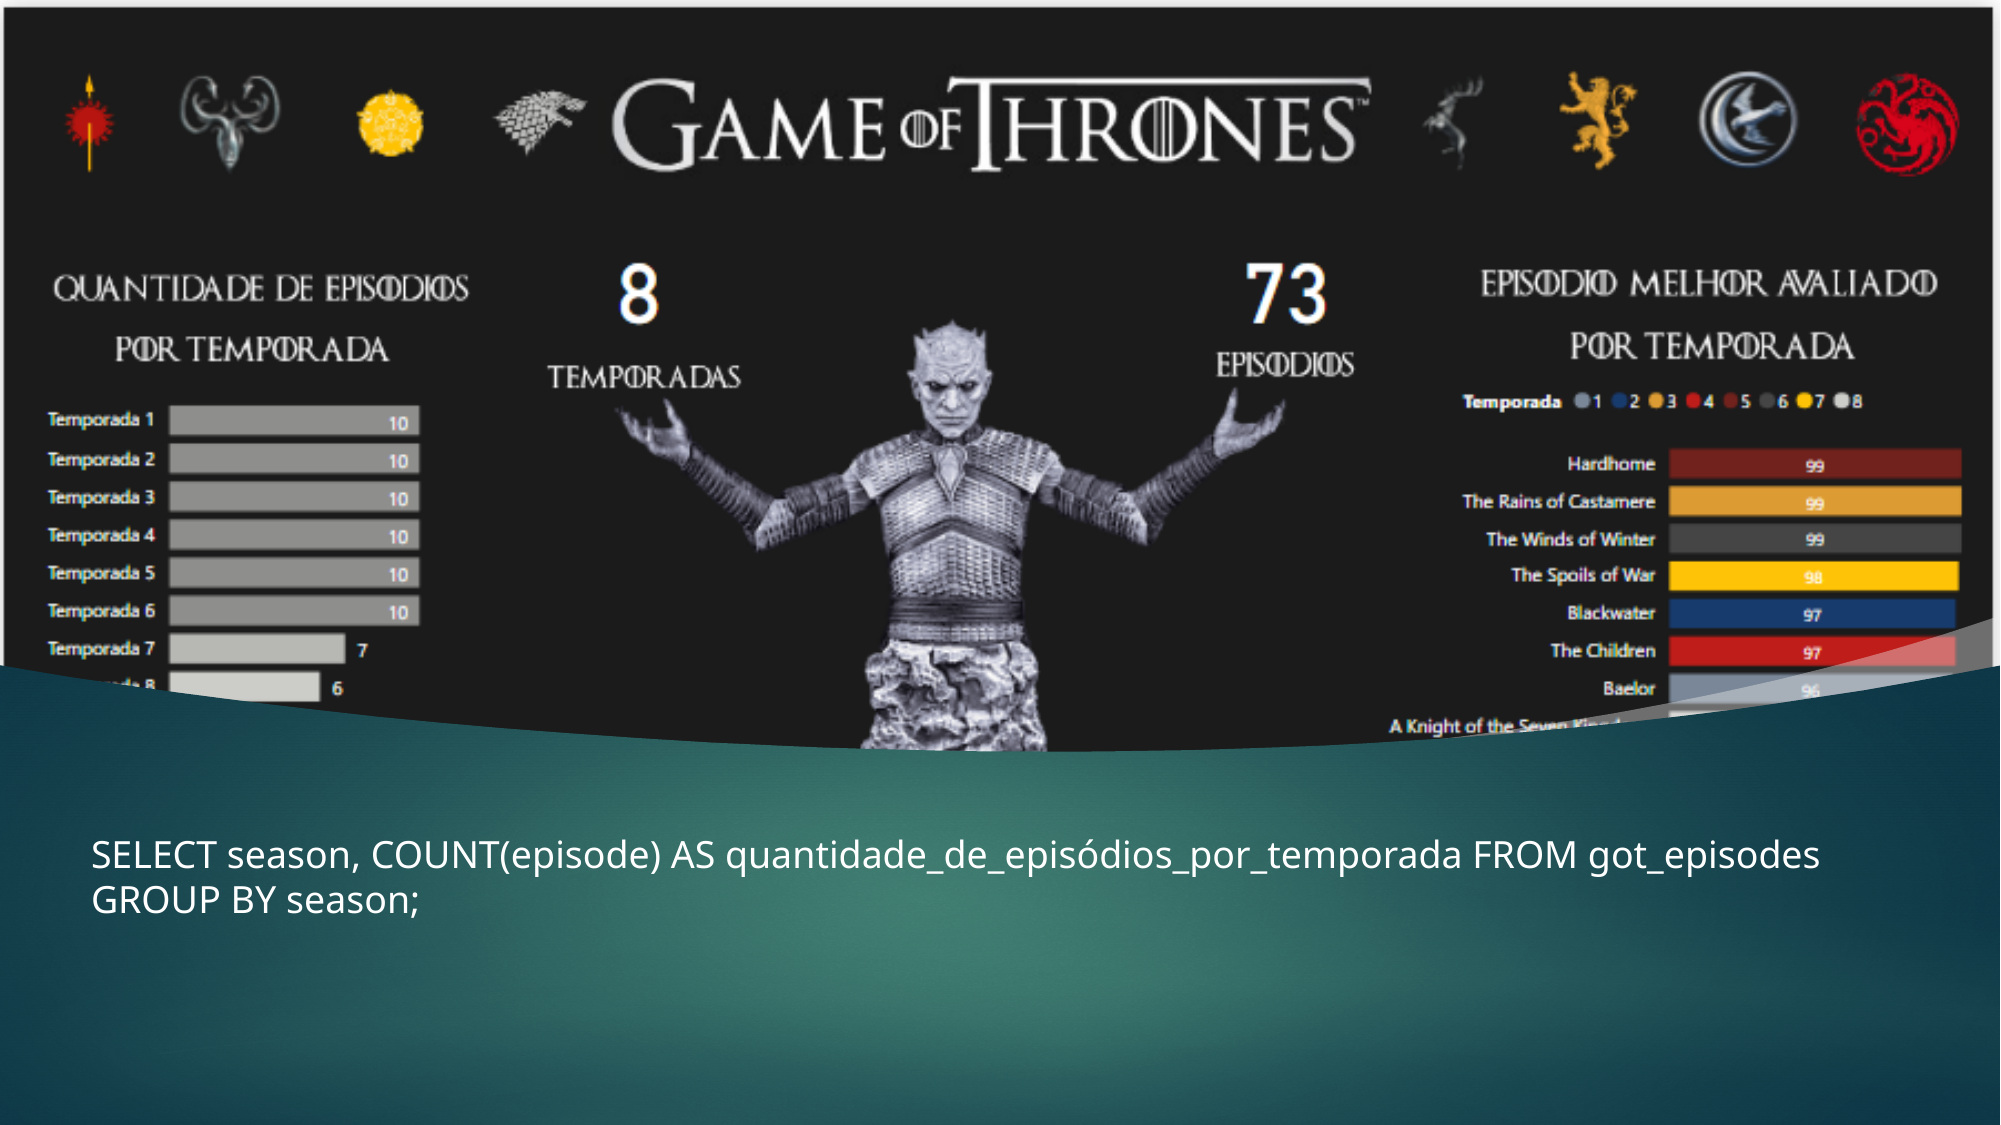

SELECT season, COUNT(episode) AS quantidade_de_episódios_por_temporada FROM got_episodes GROUP BY season;